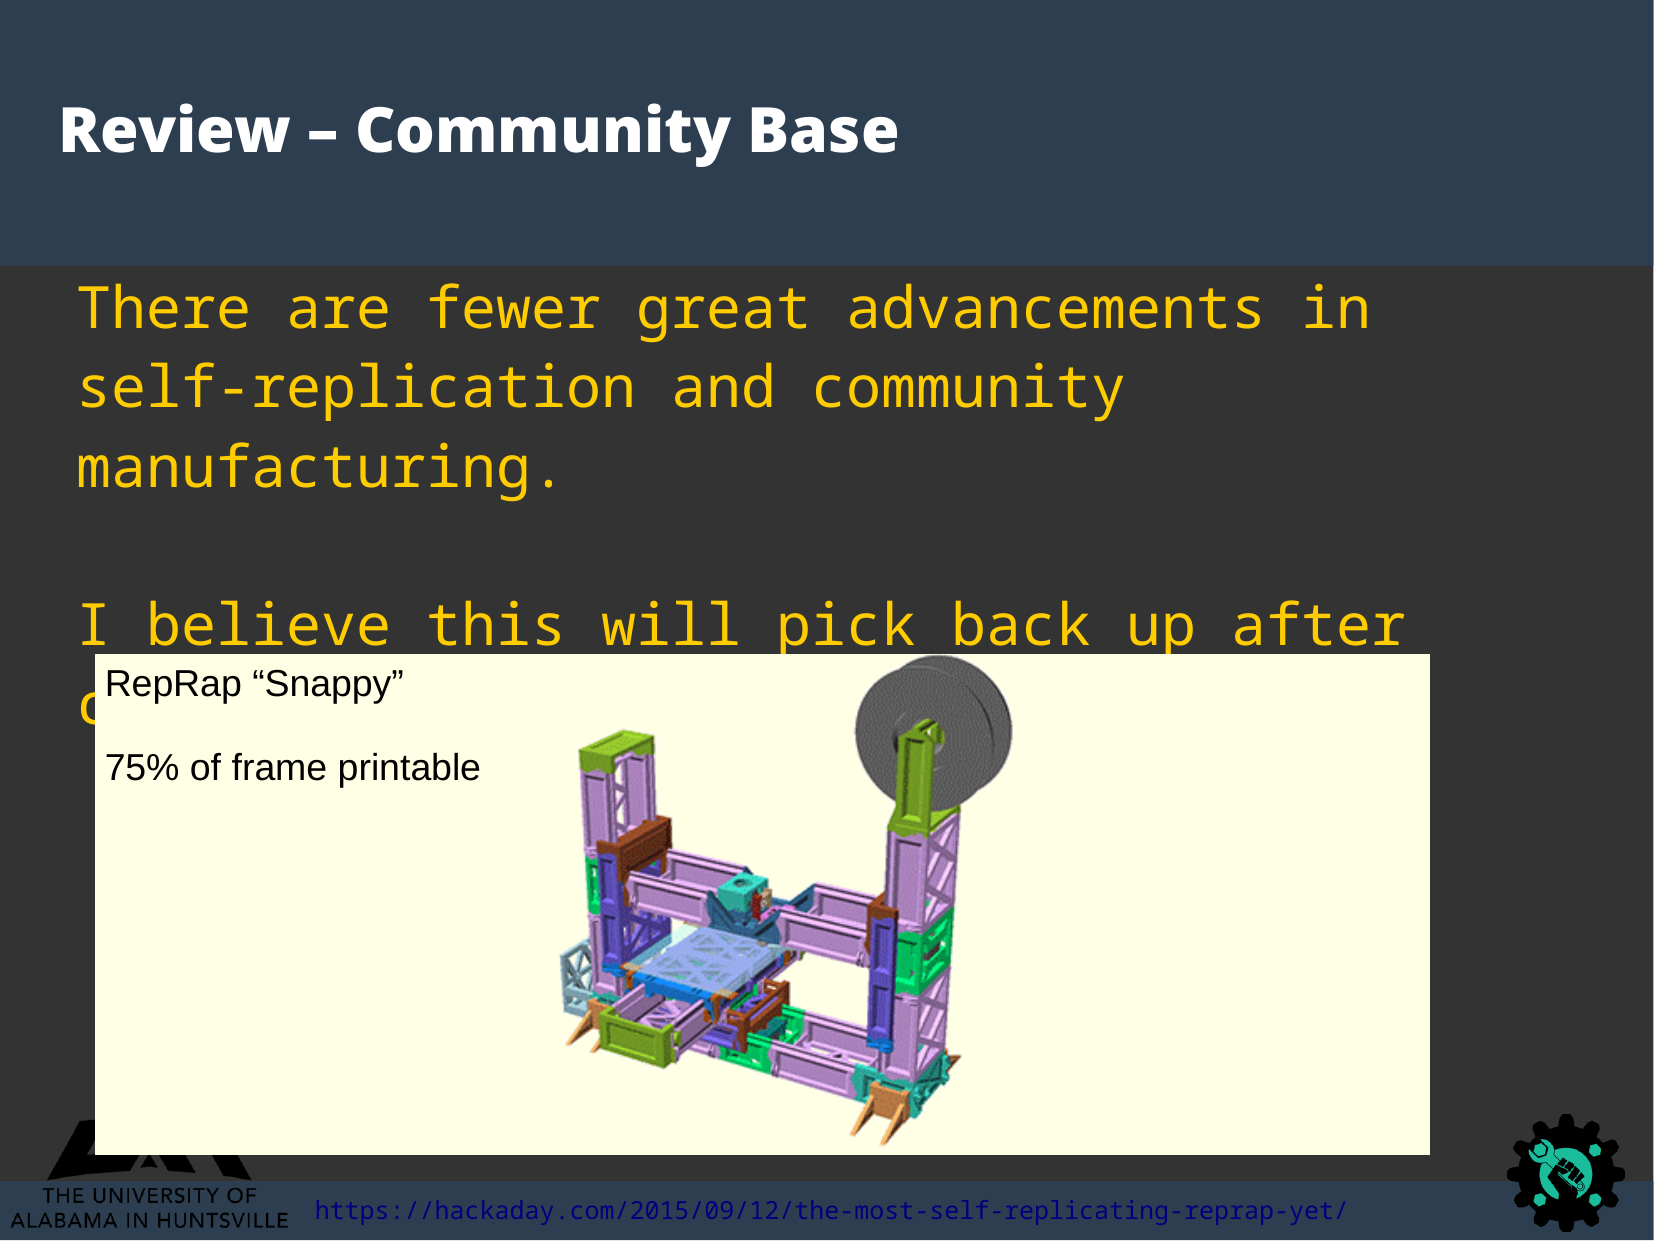

# Review – Community Base
There are fewer great advancements in self-replication and community manufacturing.
I believe this will pick back up after
commercialization / adoption.
RepRap “Snappy”
75% of frame printable
https://hackaday.com/2015/09/12/the-most-self-replicating-reprap-yet/